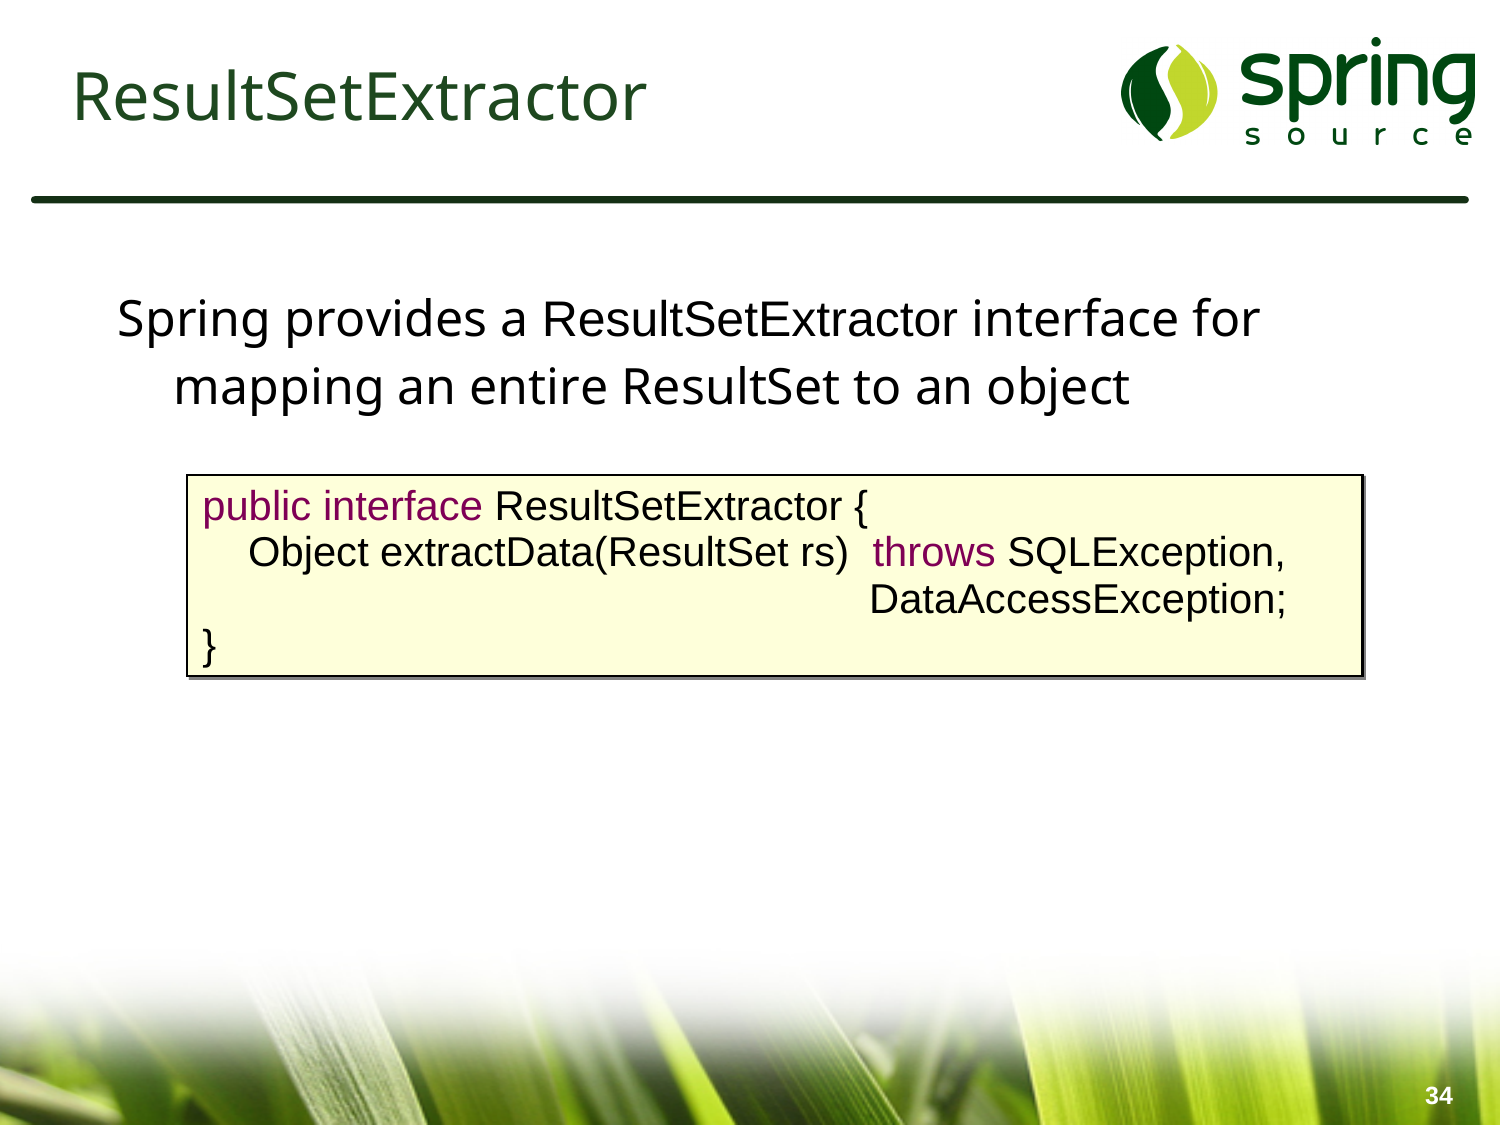

# ResultSetExtractor
Spring provides a ResultSetExtractor interface for mapping an entire ResultSet to an object
public interface ResultSetExtractor {
 Object extractData(ResultSet rs) throws SQLException,
 DataAccessException;
}